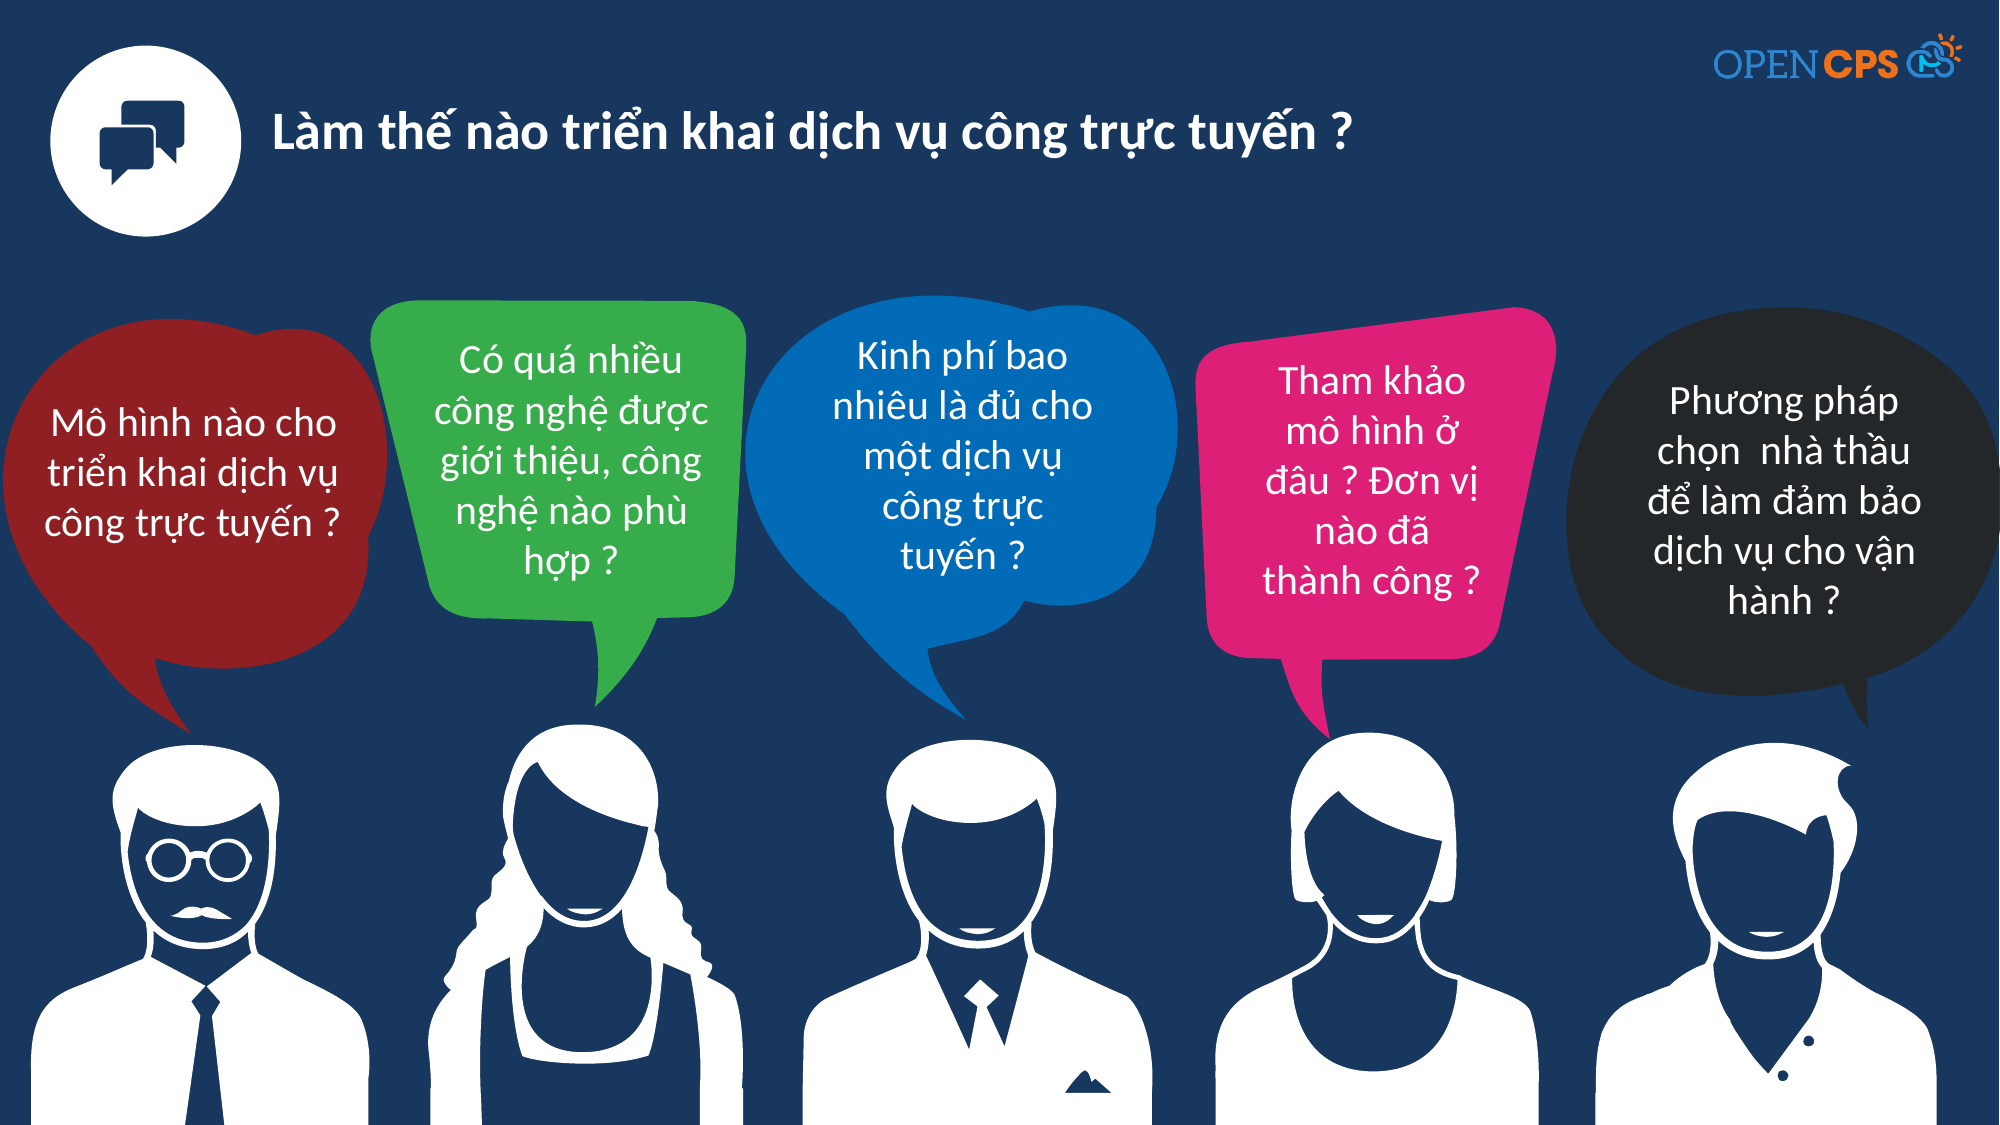

Làm thế nào triển khai dịch vụ công trực tuyến ?
Kinh phí bao nhiêu là đủ cho một dịch vụ công trực tuyến ?
Có quá nhiều công nghệ được giới thiệu, công nghệ nào phù hợp ?
Tham khảo mô hình ở đâu ? Đơn vị nào đã thành công ?
Phương pháp chọn nhà thầu để làm đảm bảo dịch vụ cho vận hành ?
Mô hình nào cho triển khai dịch vụ công trực tuyến ?